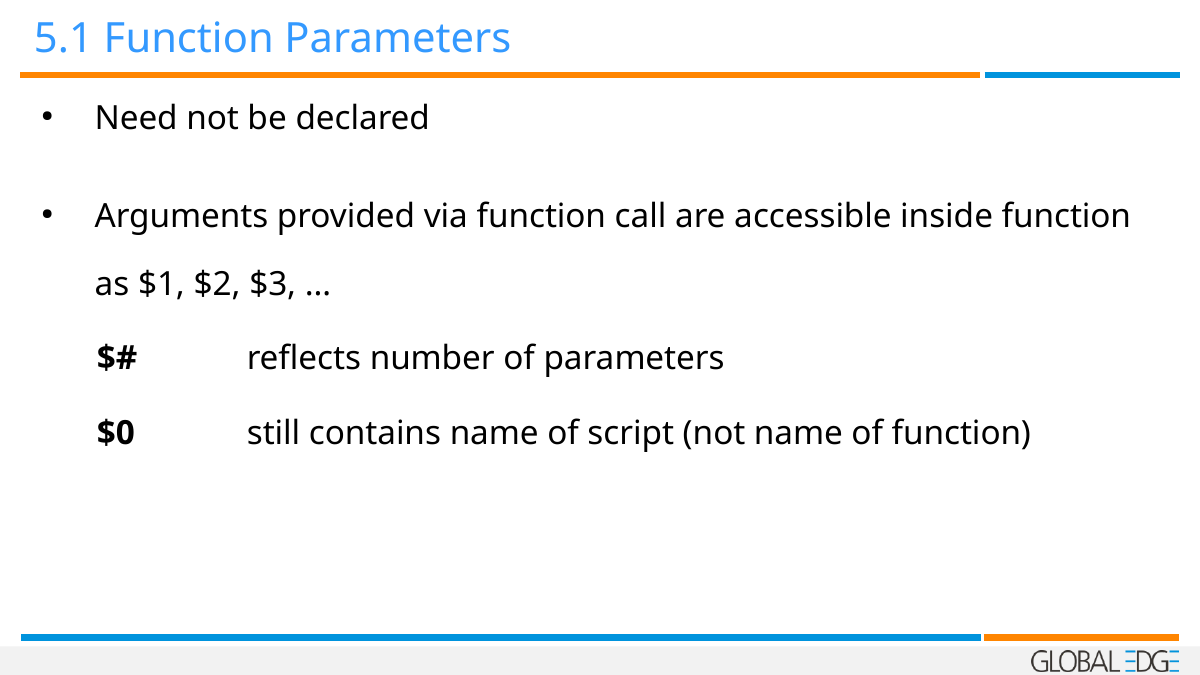

# 5.1 Function Parameters
Need not be declared
Arguments provided via function call are accessible inside function as $1, $2, $3, …
$# 	reflects number of parameters
$0 	still contains name of script (not name of function)